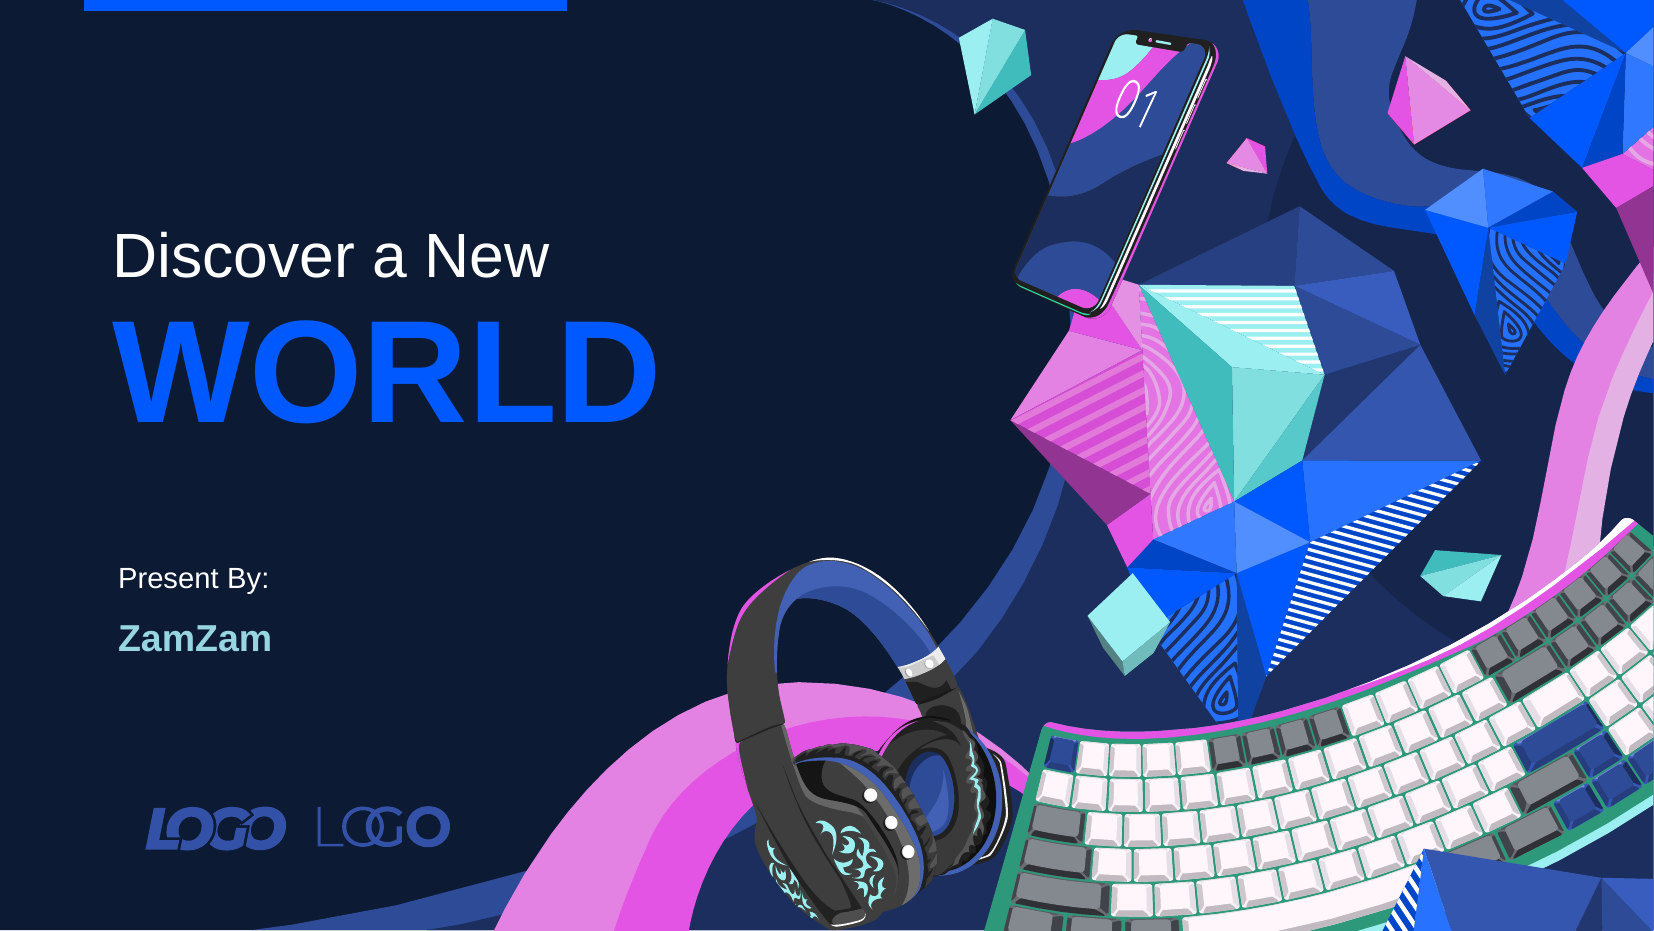

Discover a New
WORLD
# Present By:
ZamZam